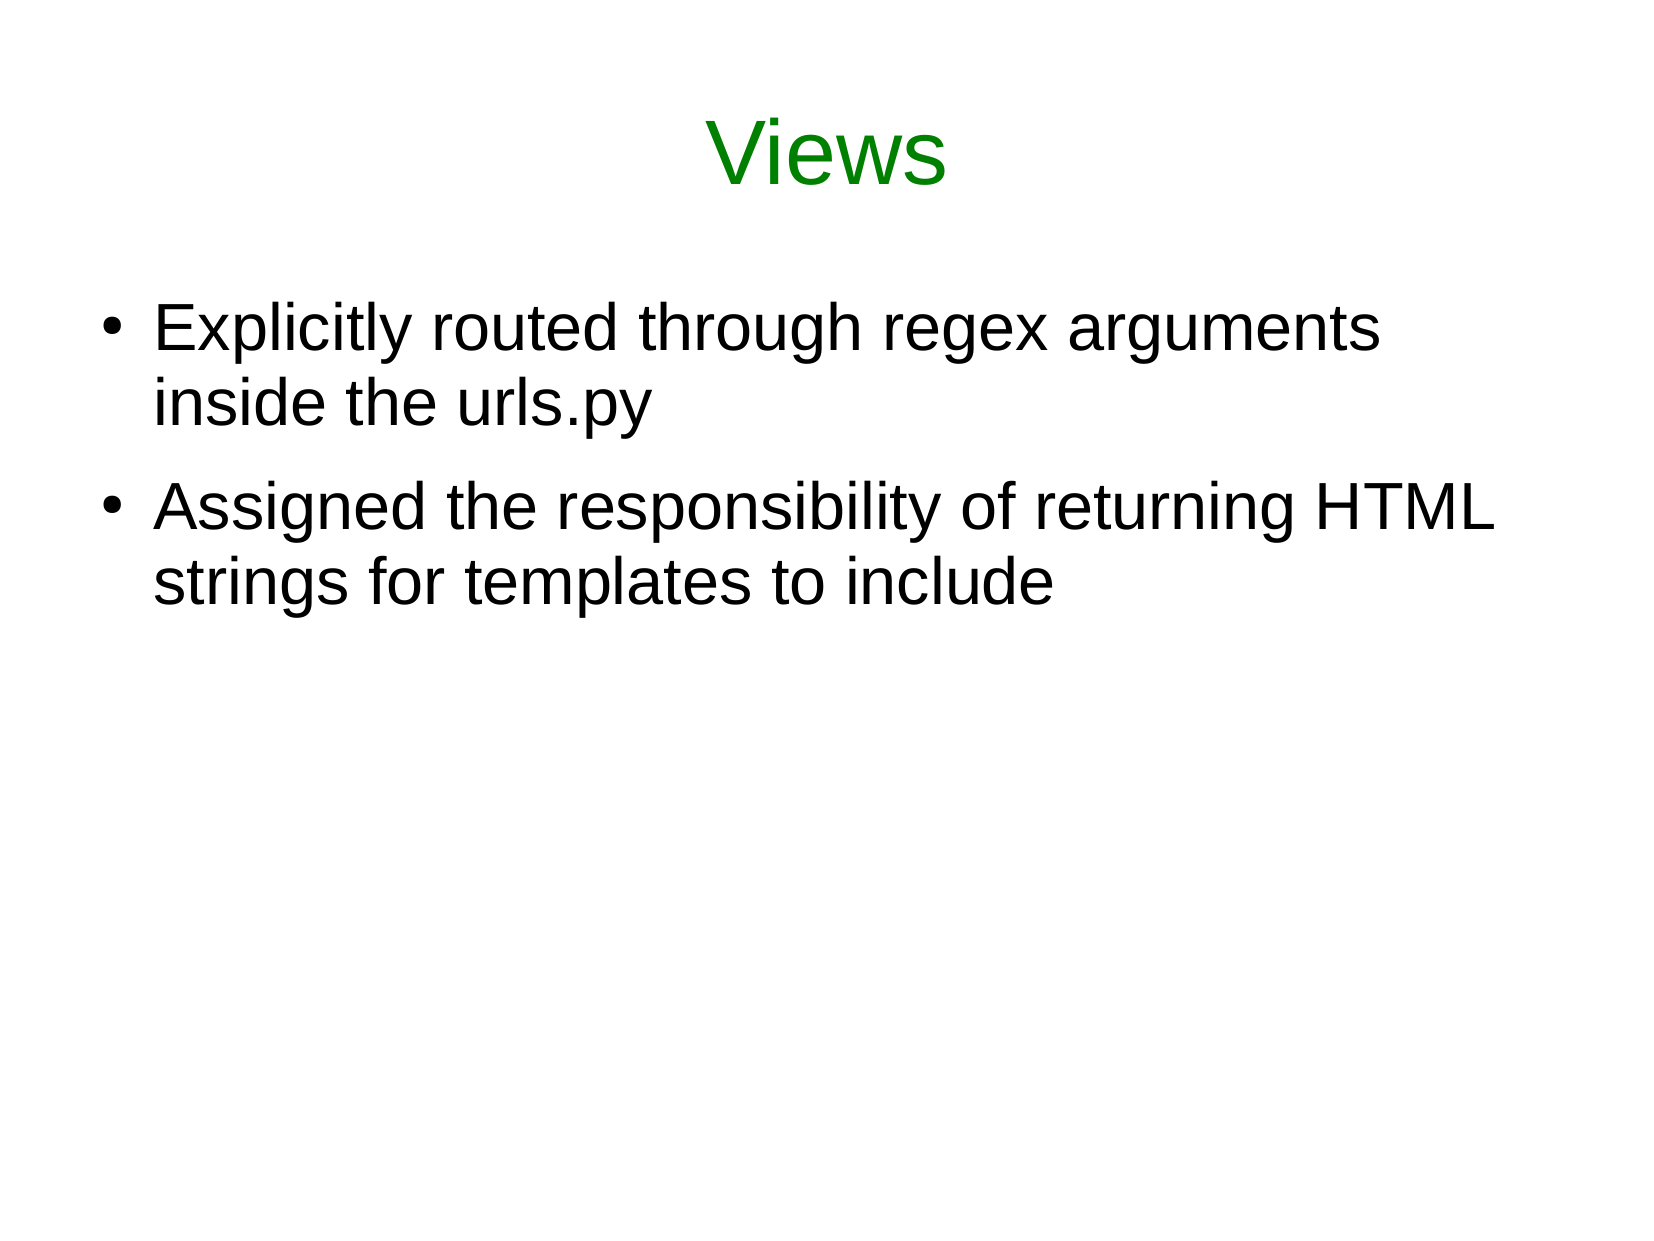

# Views
Explicitly routed through regex arguments inside the urls.py
Assigned the responsibility of returning HTML strings for templates to include